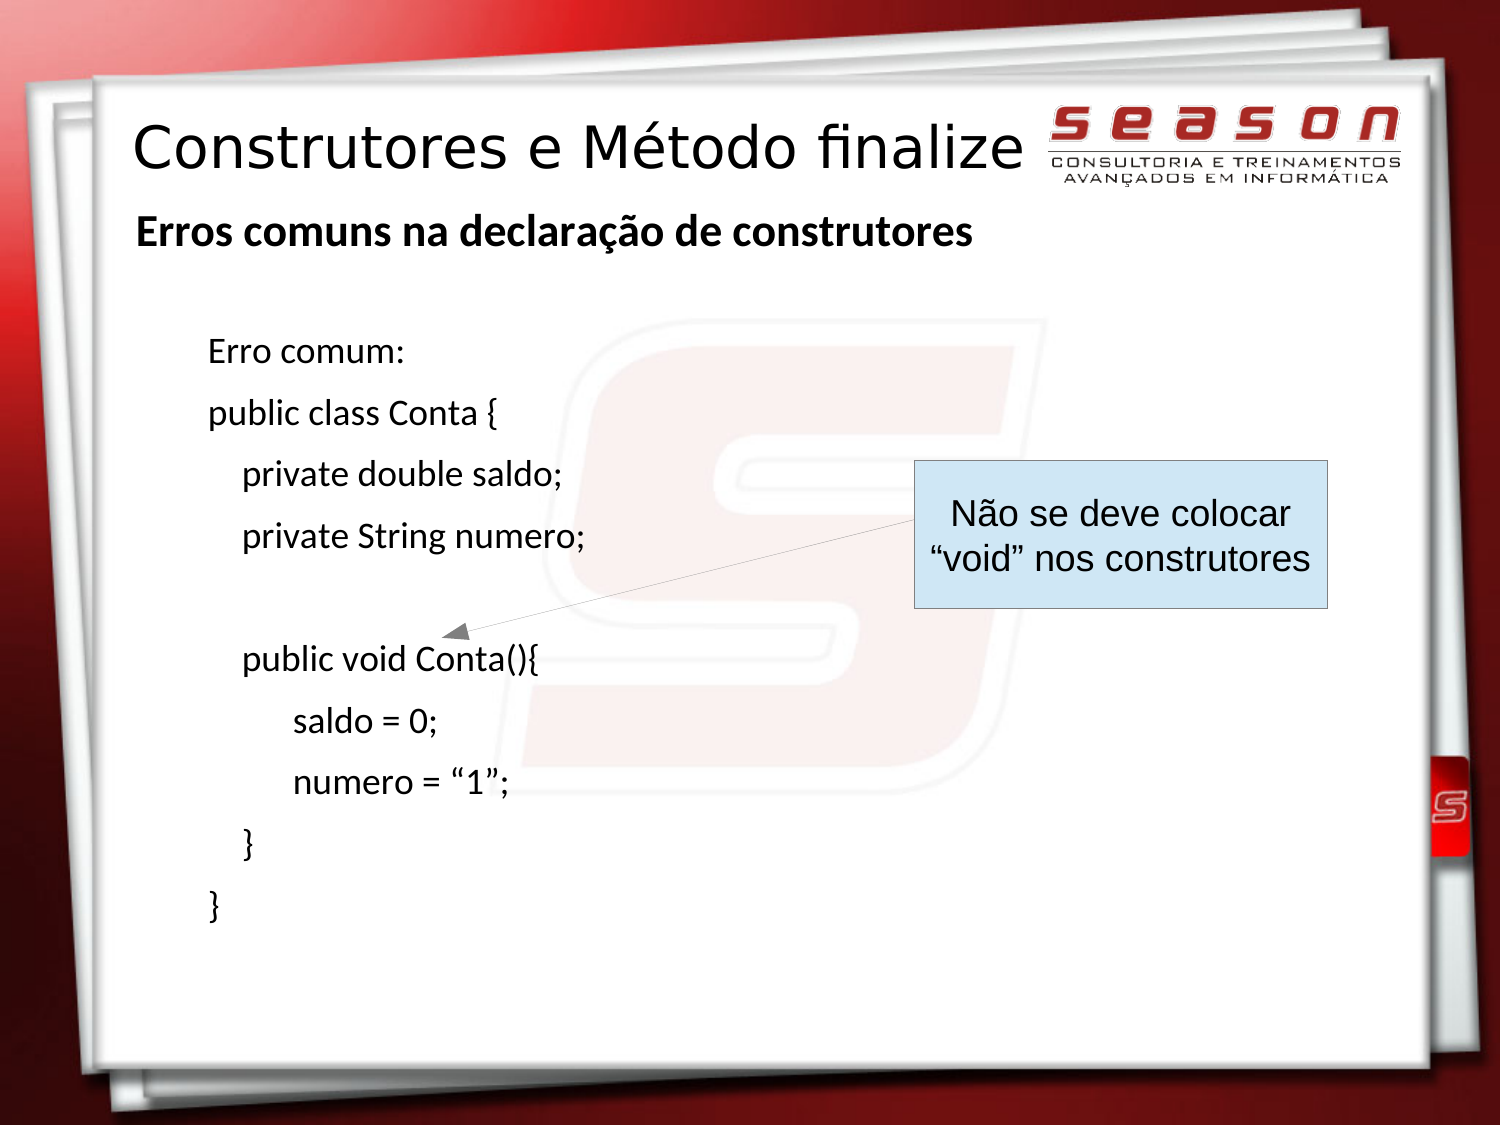

# Construtores e Método finalize
Erros comuns na declaração de construtores
Erro comum:
public class Conta {
 private double saldo;
 private String numero;
 public void Conta(){
 saldo = 0;
 numero = “1”;
 }
}
Não se deve colocar
“void” nos construtores